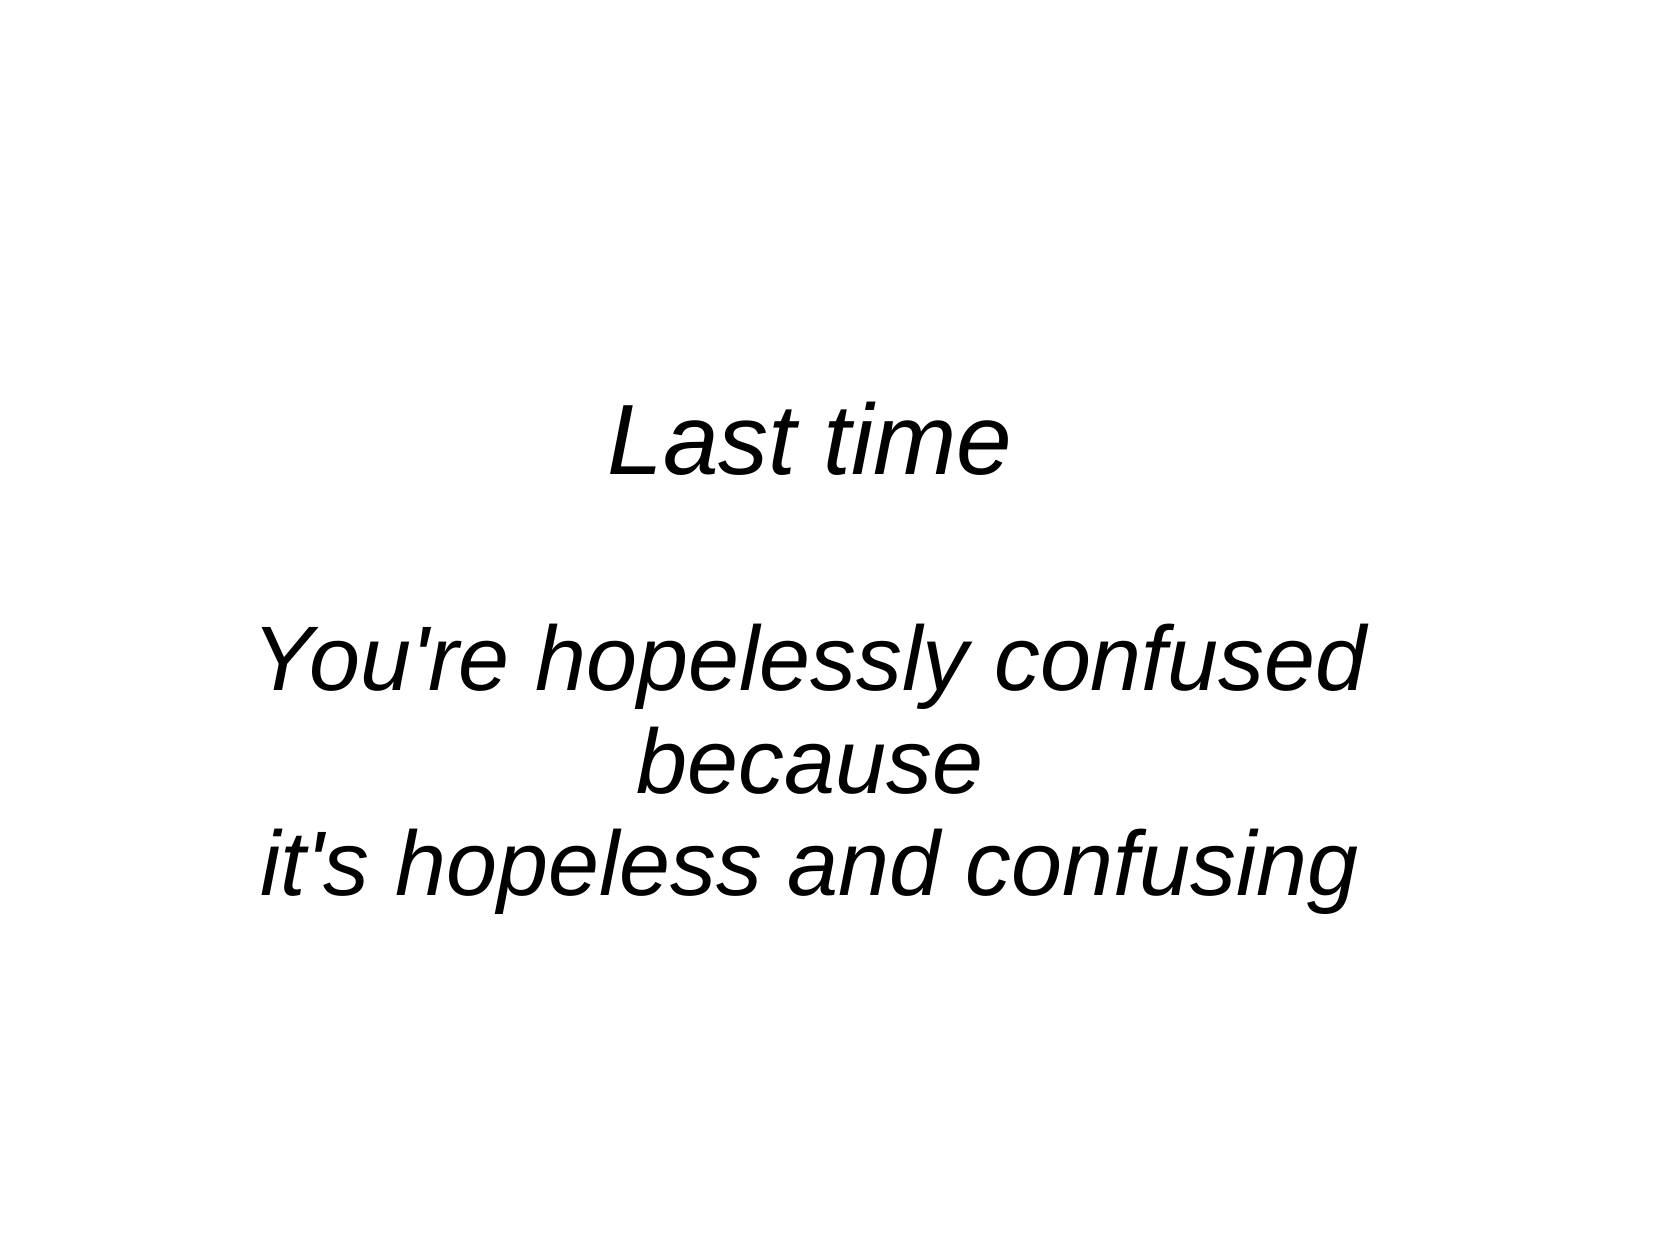

Last time
You're hopelessly confused because
it's hopeless and confusing